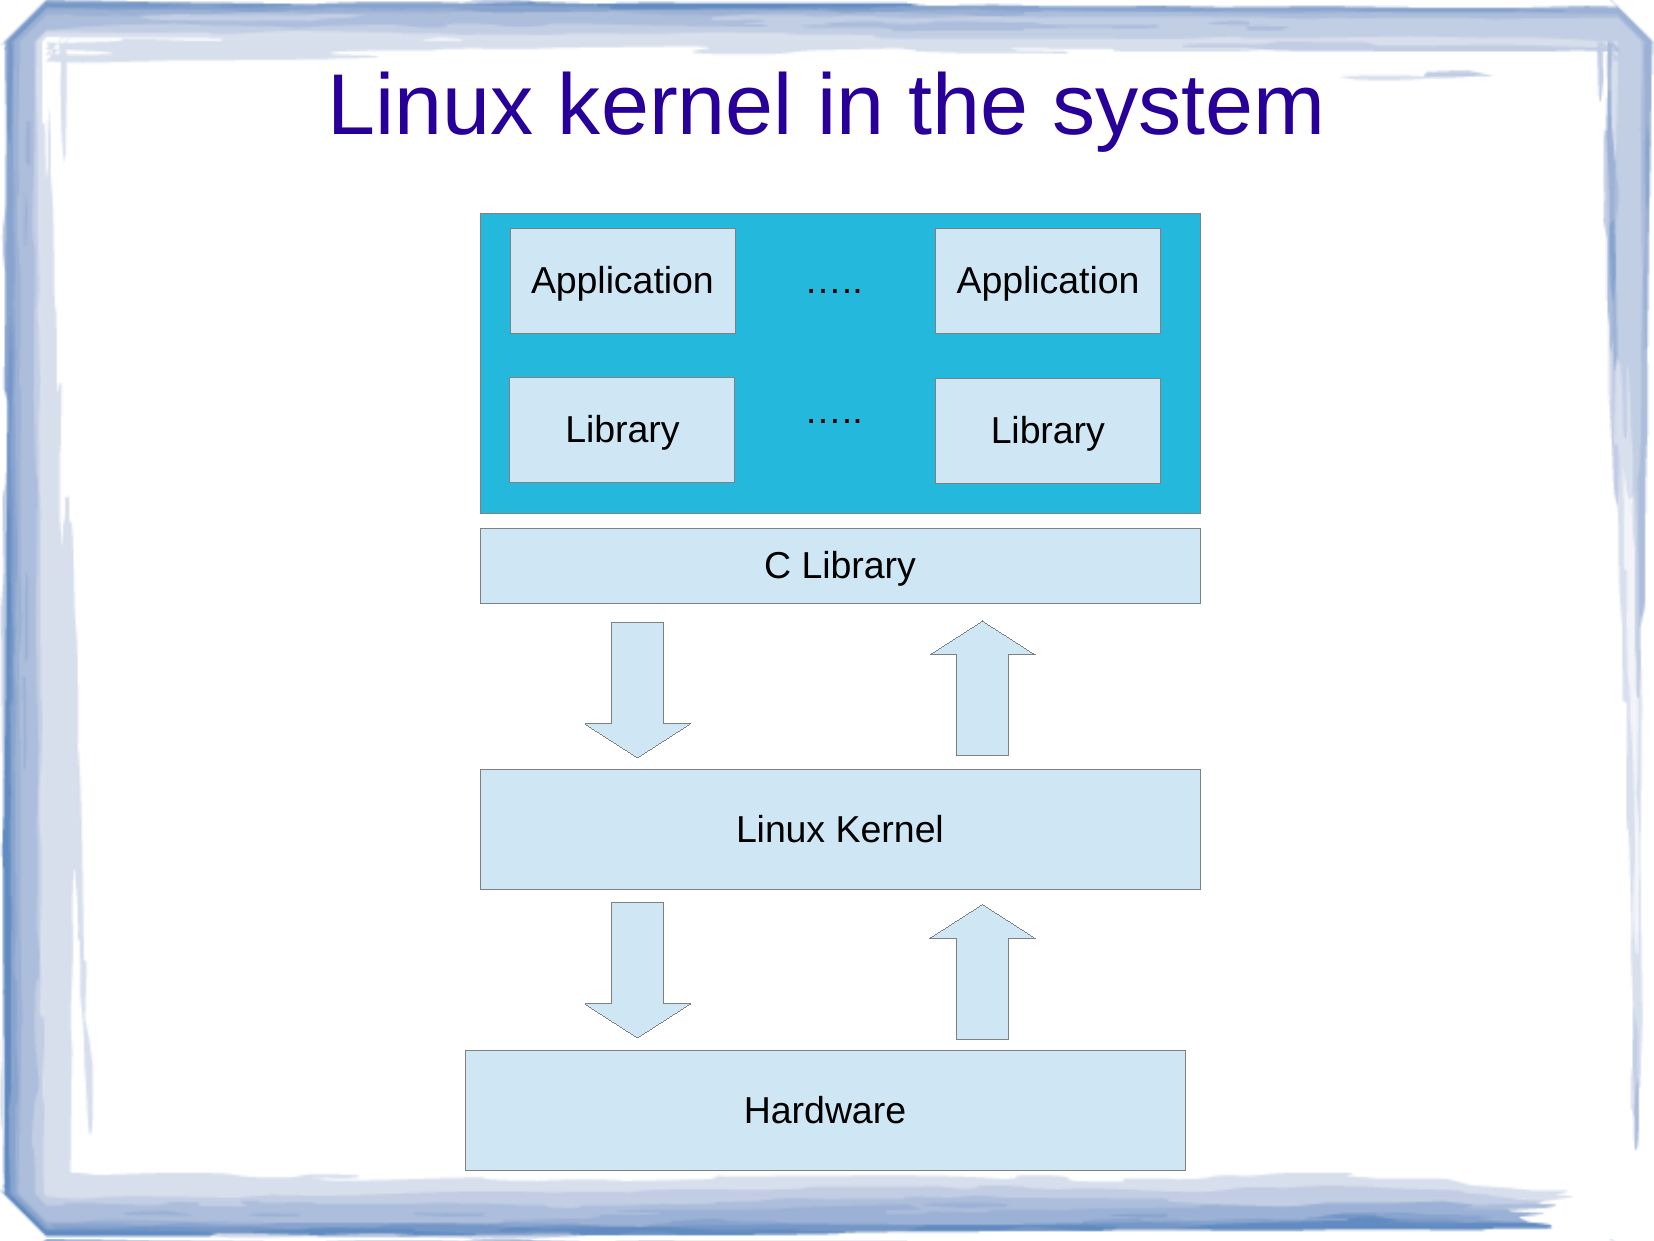

# Linux kernel in the system
Application
…..
Application
…..
Library
Library
C Library
Linux Kernel
Hardware